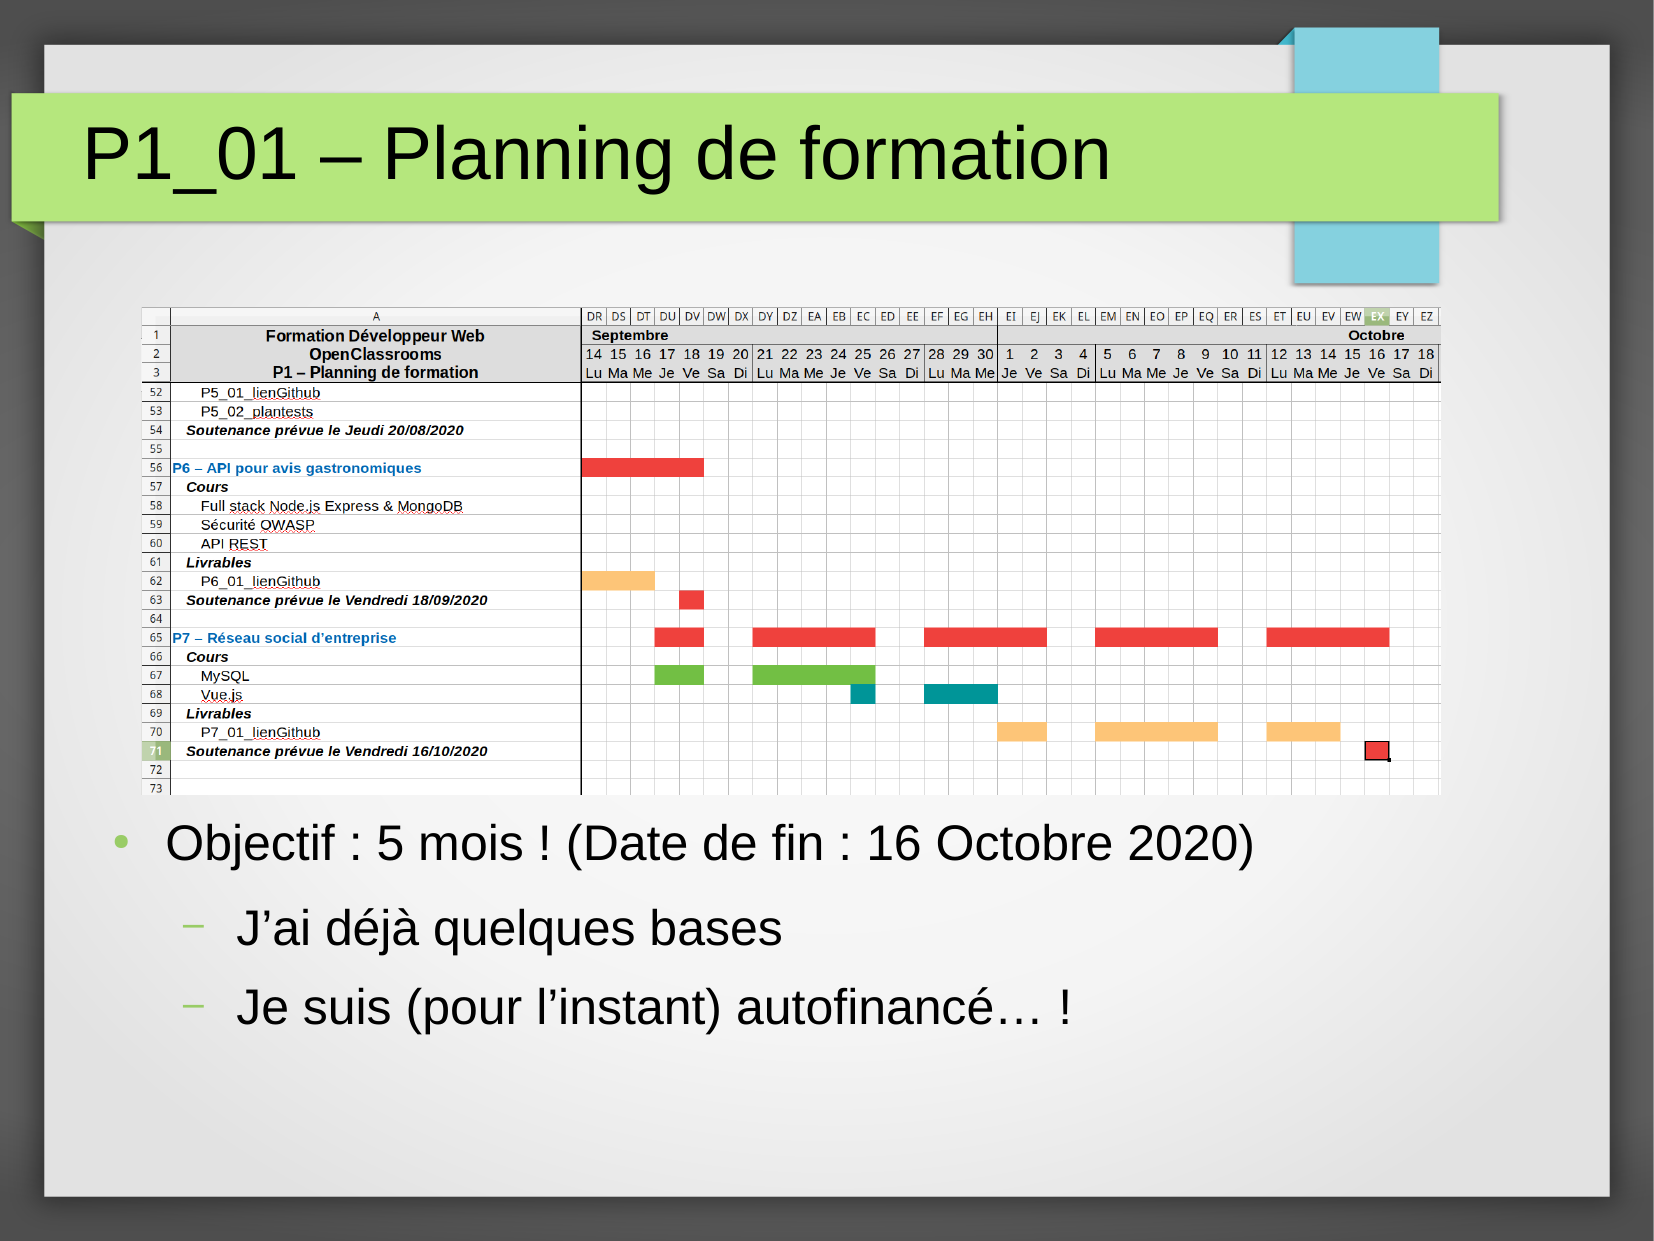

# P1_01 – Planning de formation
Objectif : 5 mois ! (Date de fin : 16 Octobre 2020)
J’ai déjà quelques bases
Je suis (pour l’instant) autofinancé… !